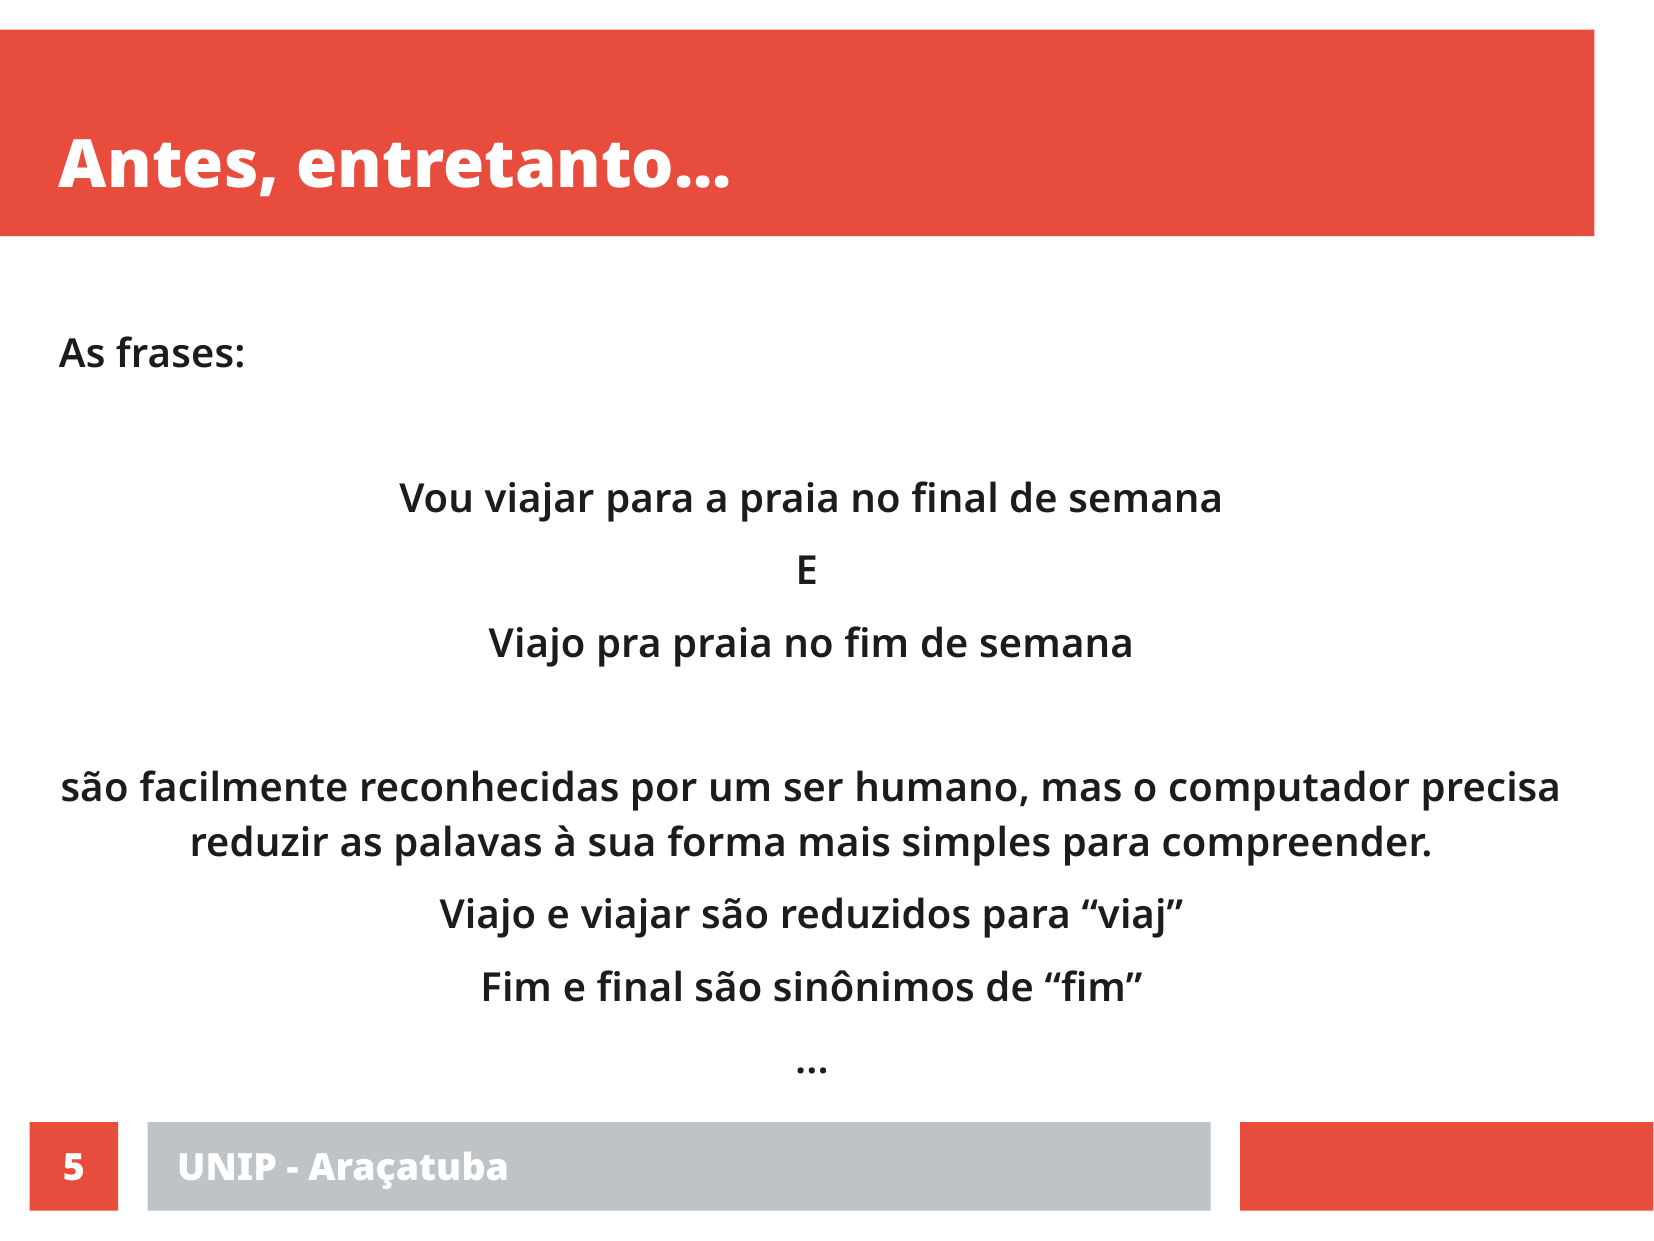

# Antes, entretanto...
As frases:
Vou viajar para a praia no final de semana
E
Viajo pra praia no fim de semana
são facilmente reconhecidas por um ser humano, mas o computador precisa reduzir as palavas à sua forma mais simples para compreender.
Viajo e viajar são reduzidos para “viaj”
Fim e final são sinônimos de “fim”
...
5
UNIP - Araçatuba